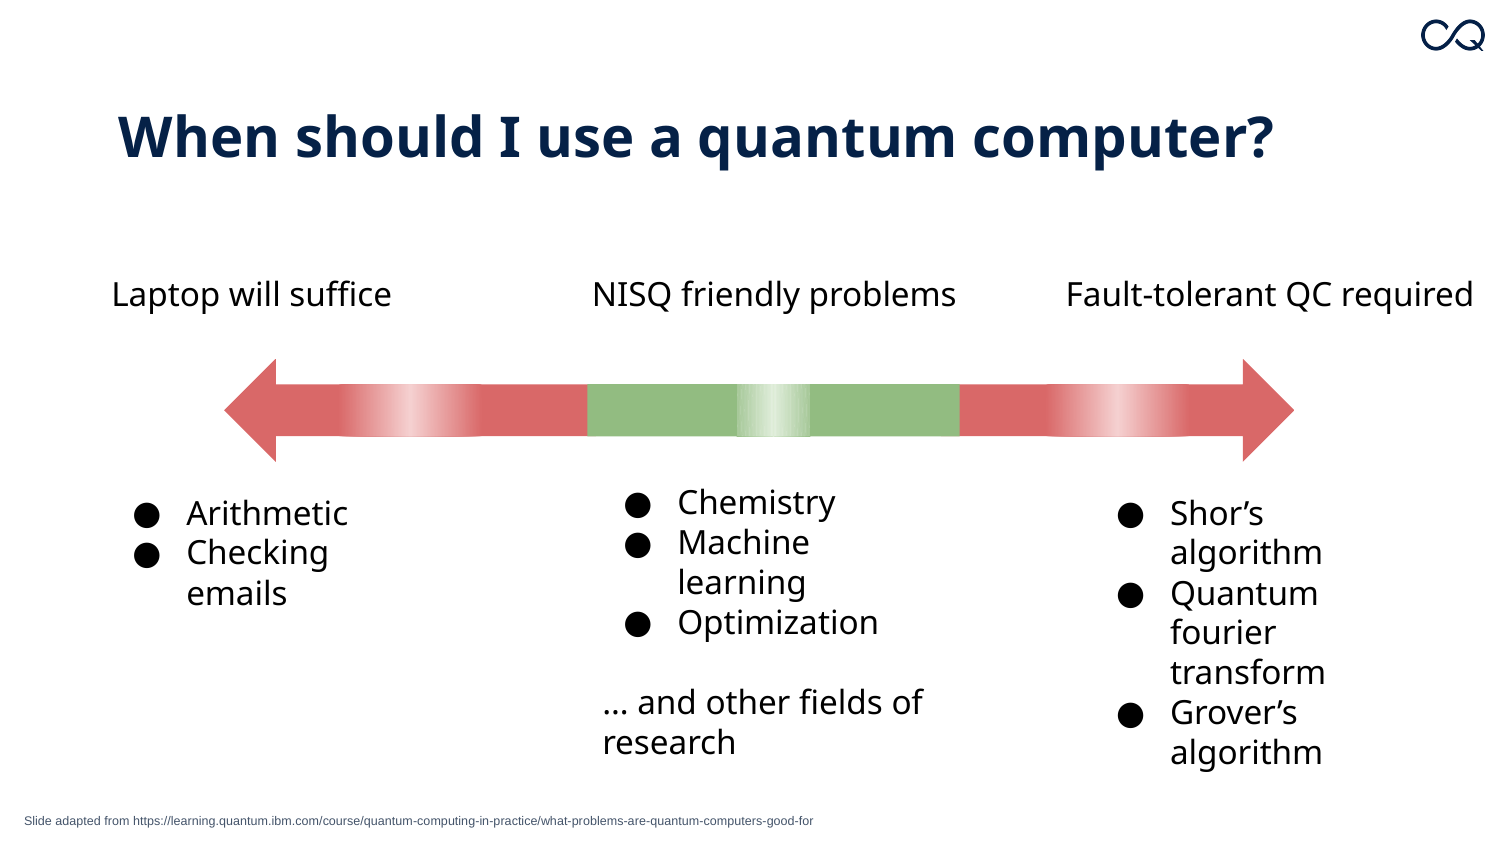

#
When should I use a quantum computer?
Laptop will suffice
NISQ friendly problems
Fault-tolerant QC required
Chemistry
Machine learning
Optimization
… and other fields of research
Arithmetic
Checking emails
Shor’s algorithm
Quantum fourier transform
Grover’s algorithm
Slide adapted from https://learning.quantum.ibm.com/course/quantum-computing-in-practice/what-problems-are-quantum-computers-good-for